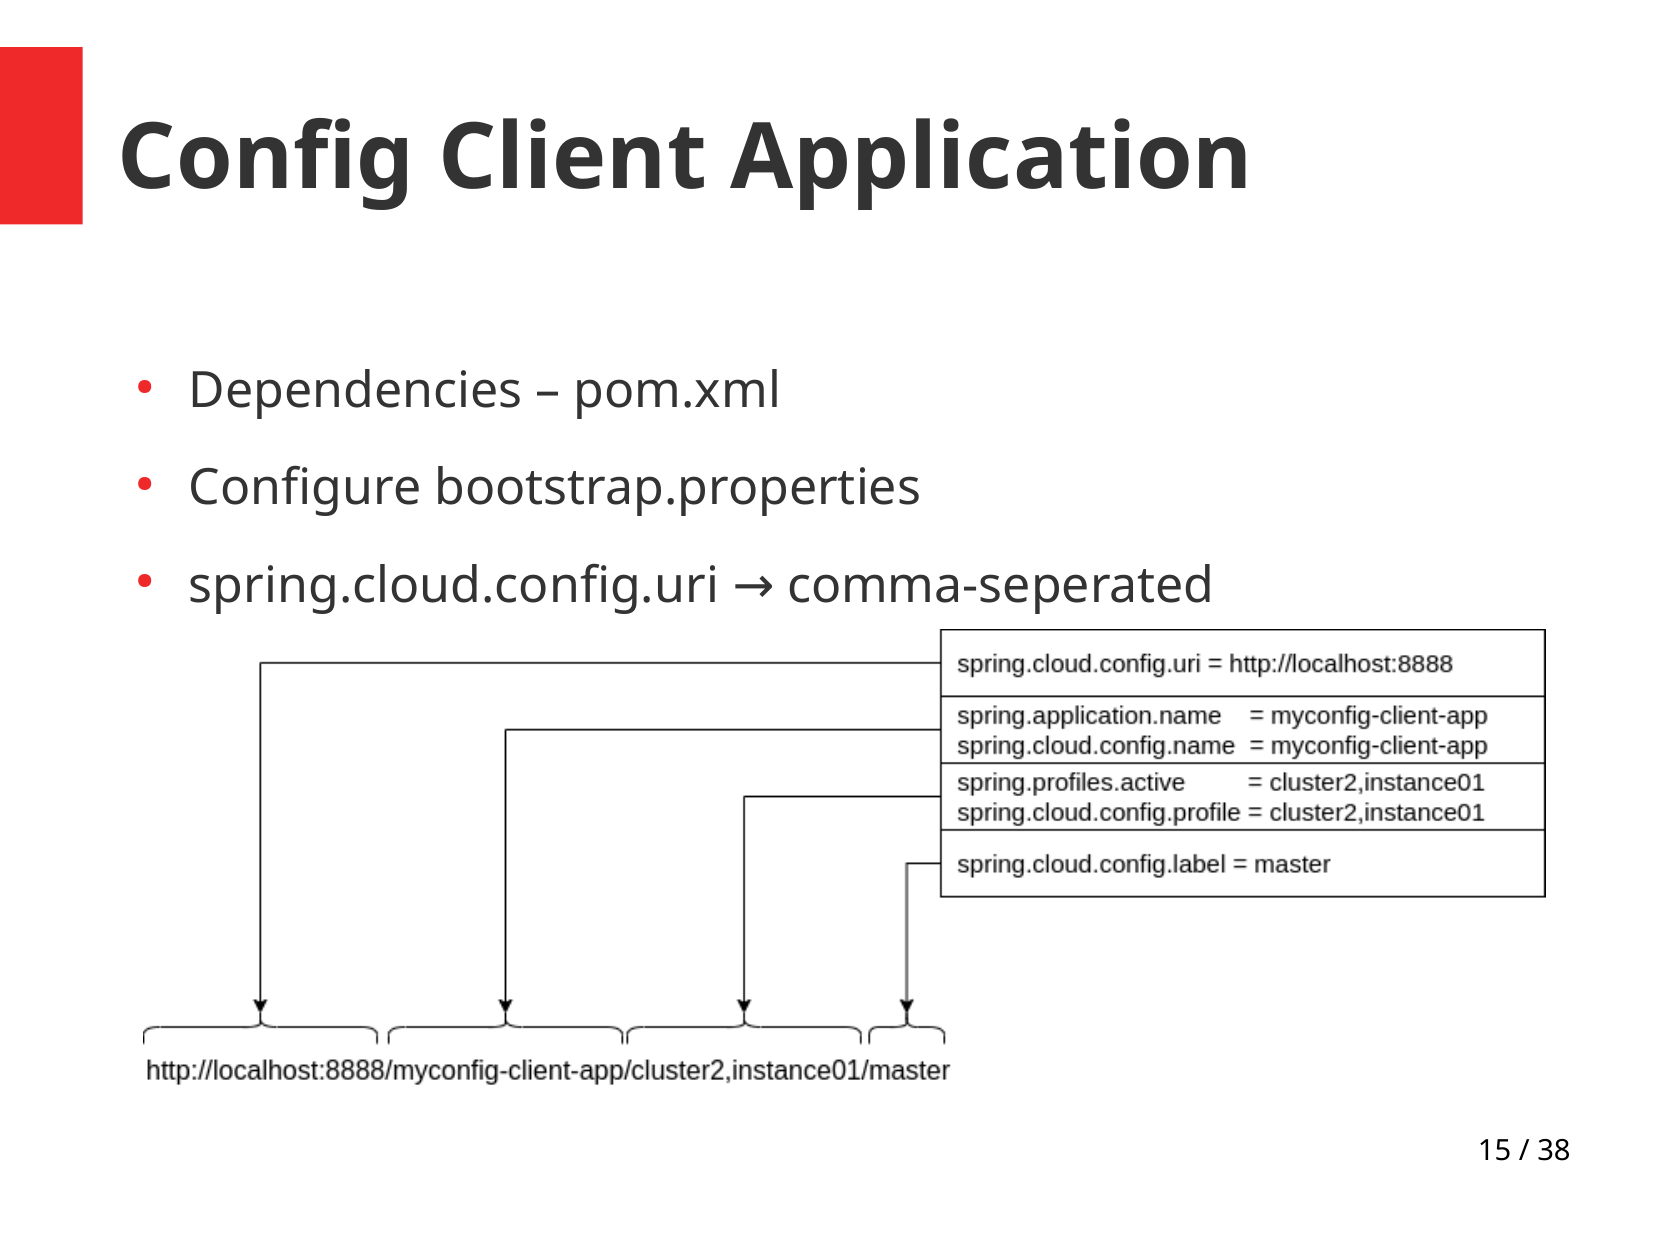

# Config Client Application
Dependencies – pom.xml
Configure bootstrap.properties
spring.cloud.config.uri → comma-seperated
15